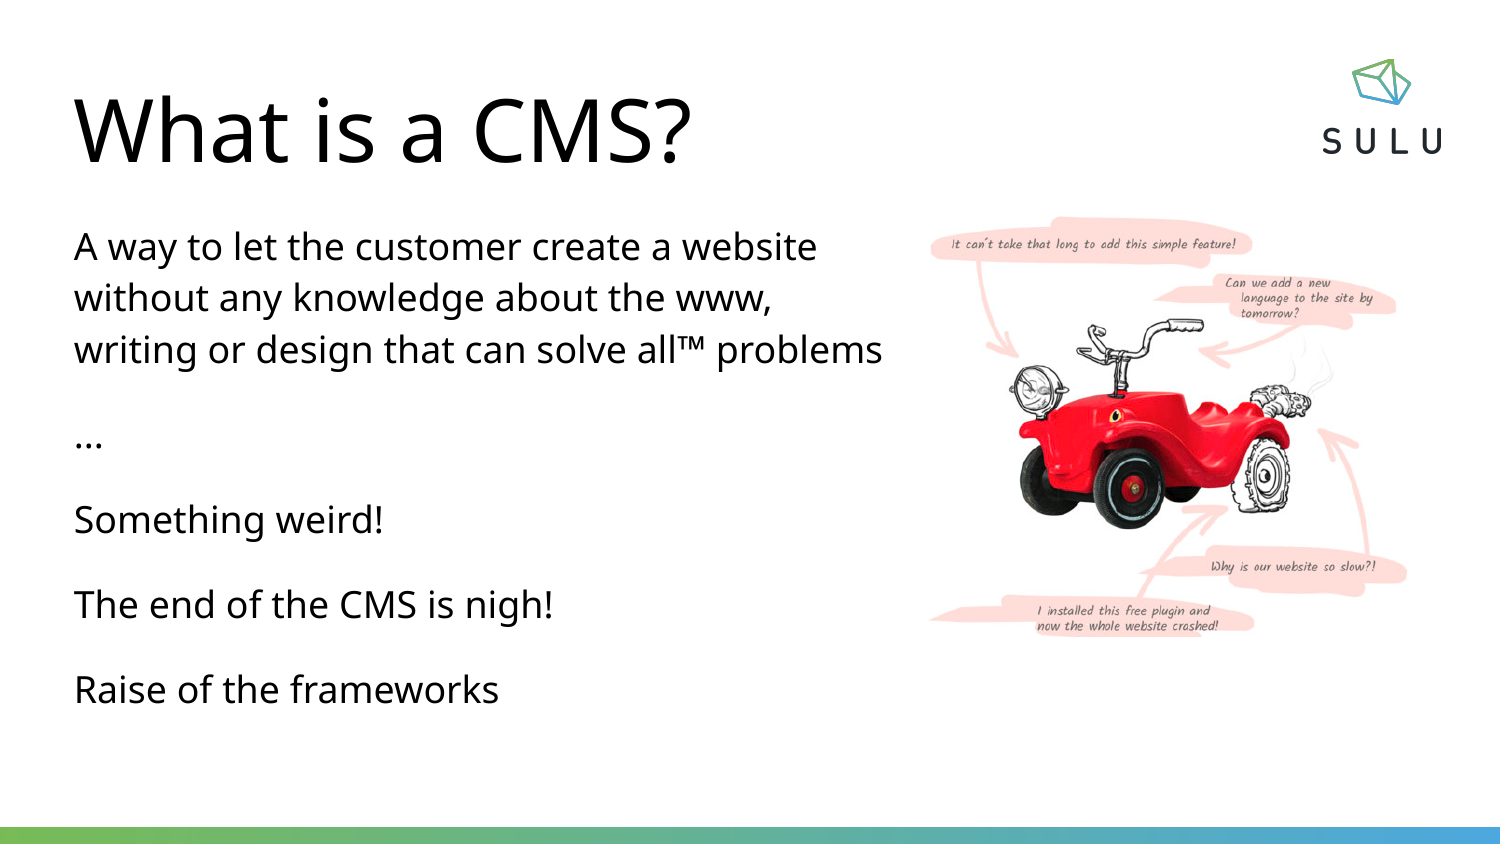

# What is a CMS?
A way to let the customer create a website without any knowledge about the www, writing or design that can solve all™ problems
...
Something weird!
The end of the CMS is nigh!
Raise of the frameworks